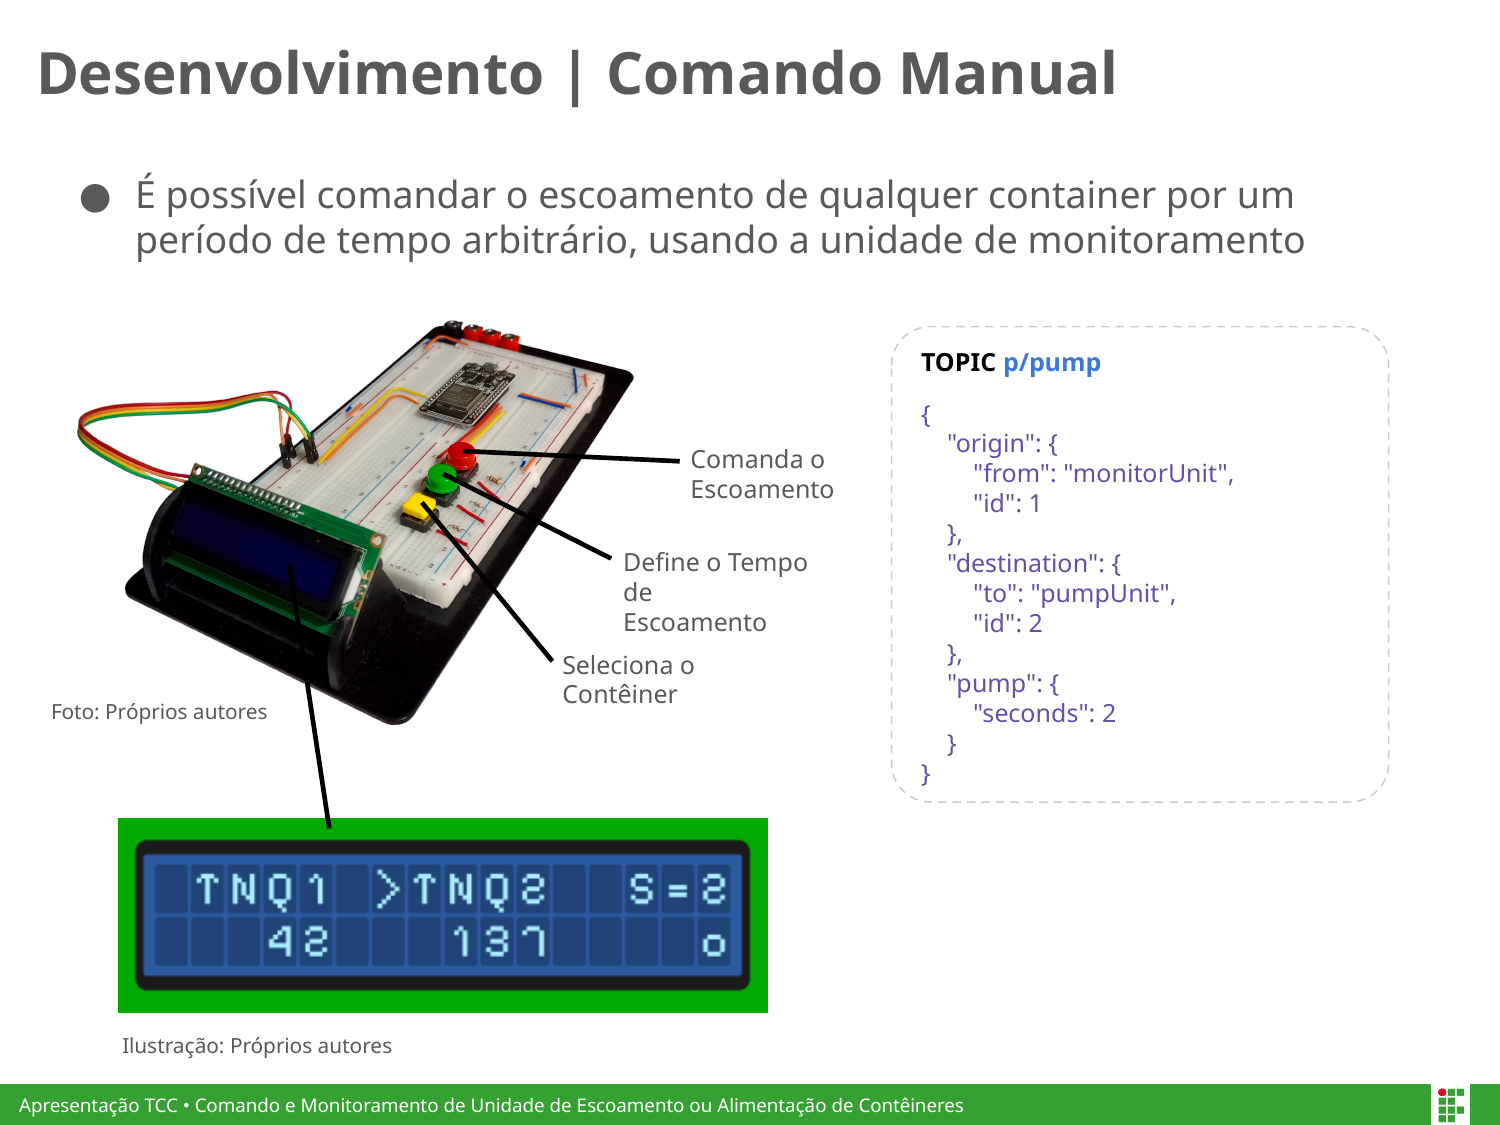

Desenvolvimento | Comando Manual
É possível comandar o escoamento de qualquer container por um período de tempo arbitrário, usando a unidade de monitoramento
TOPIC p/pump
{
 "origin": {
 "from": "monitorUnit",
 "id": 1
 },
 "destination": {
 "to": "pumpUnit",
 "id": 2
 },
 "pump": {
 "seconds": 2
 }
}
Comanda o
Escoamento
Define o Tempo de
Escoamento
Seleciona o
Contêiner
Foto: Próprios autores
Ilustração: Próprios autores
Apresentação TCC • Comando e Monitoramento de Unidade de Escoamento ou Alimentação de Contêineres